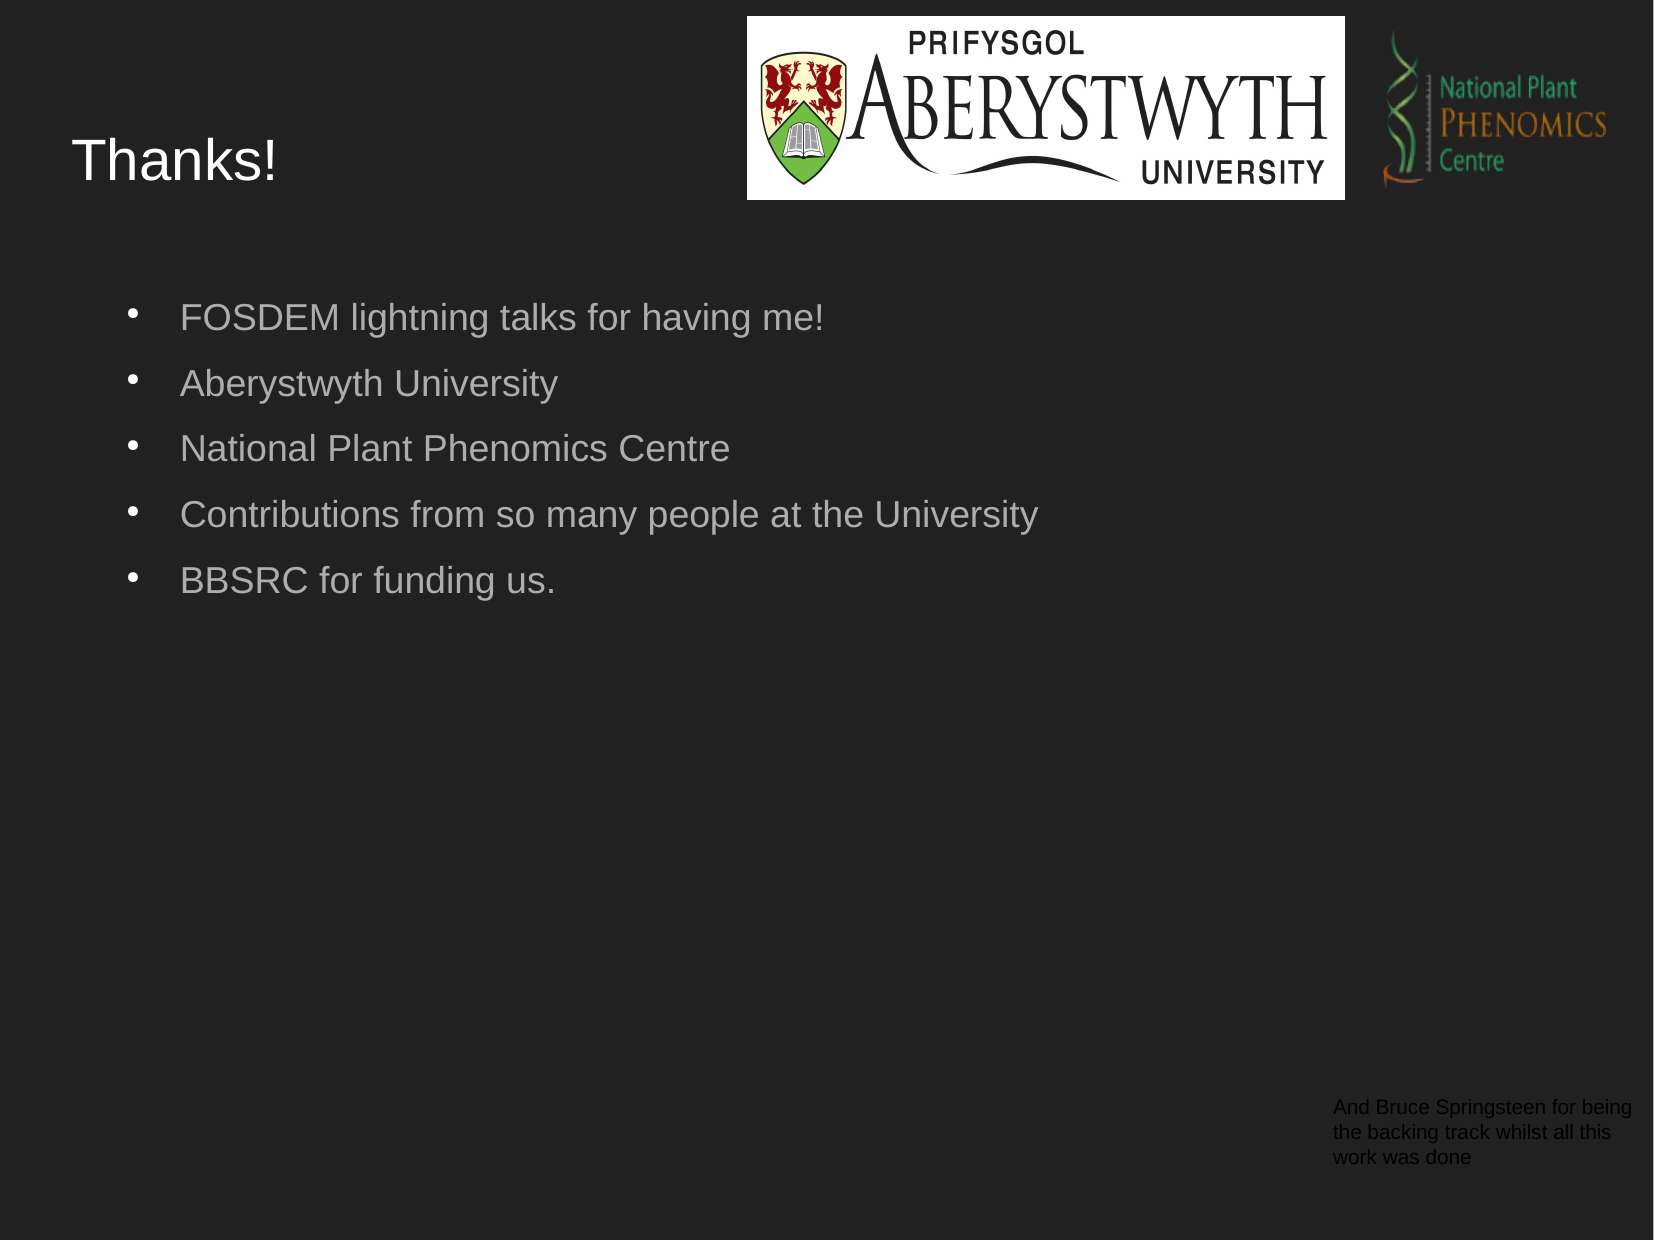

# Thanks!
FOSDEM lightning talks for having me!
Aberystwyth University
National Plant Phenomics Centre
Contributions from so many people at the University
BBSRC for funding us.
And Bruce Springsteen for being the backing track whilst all this work was done